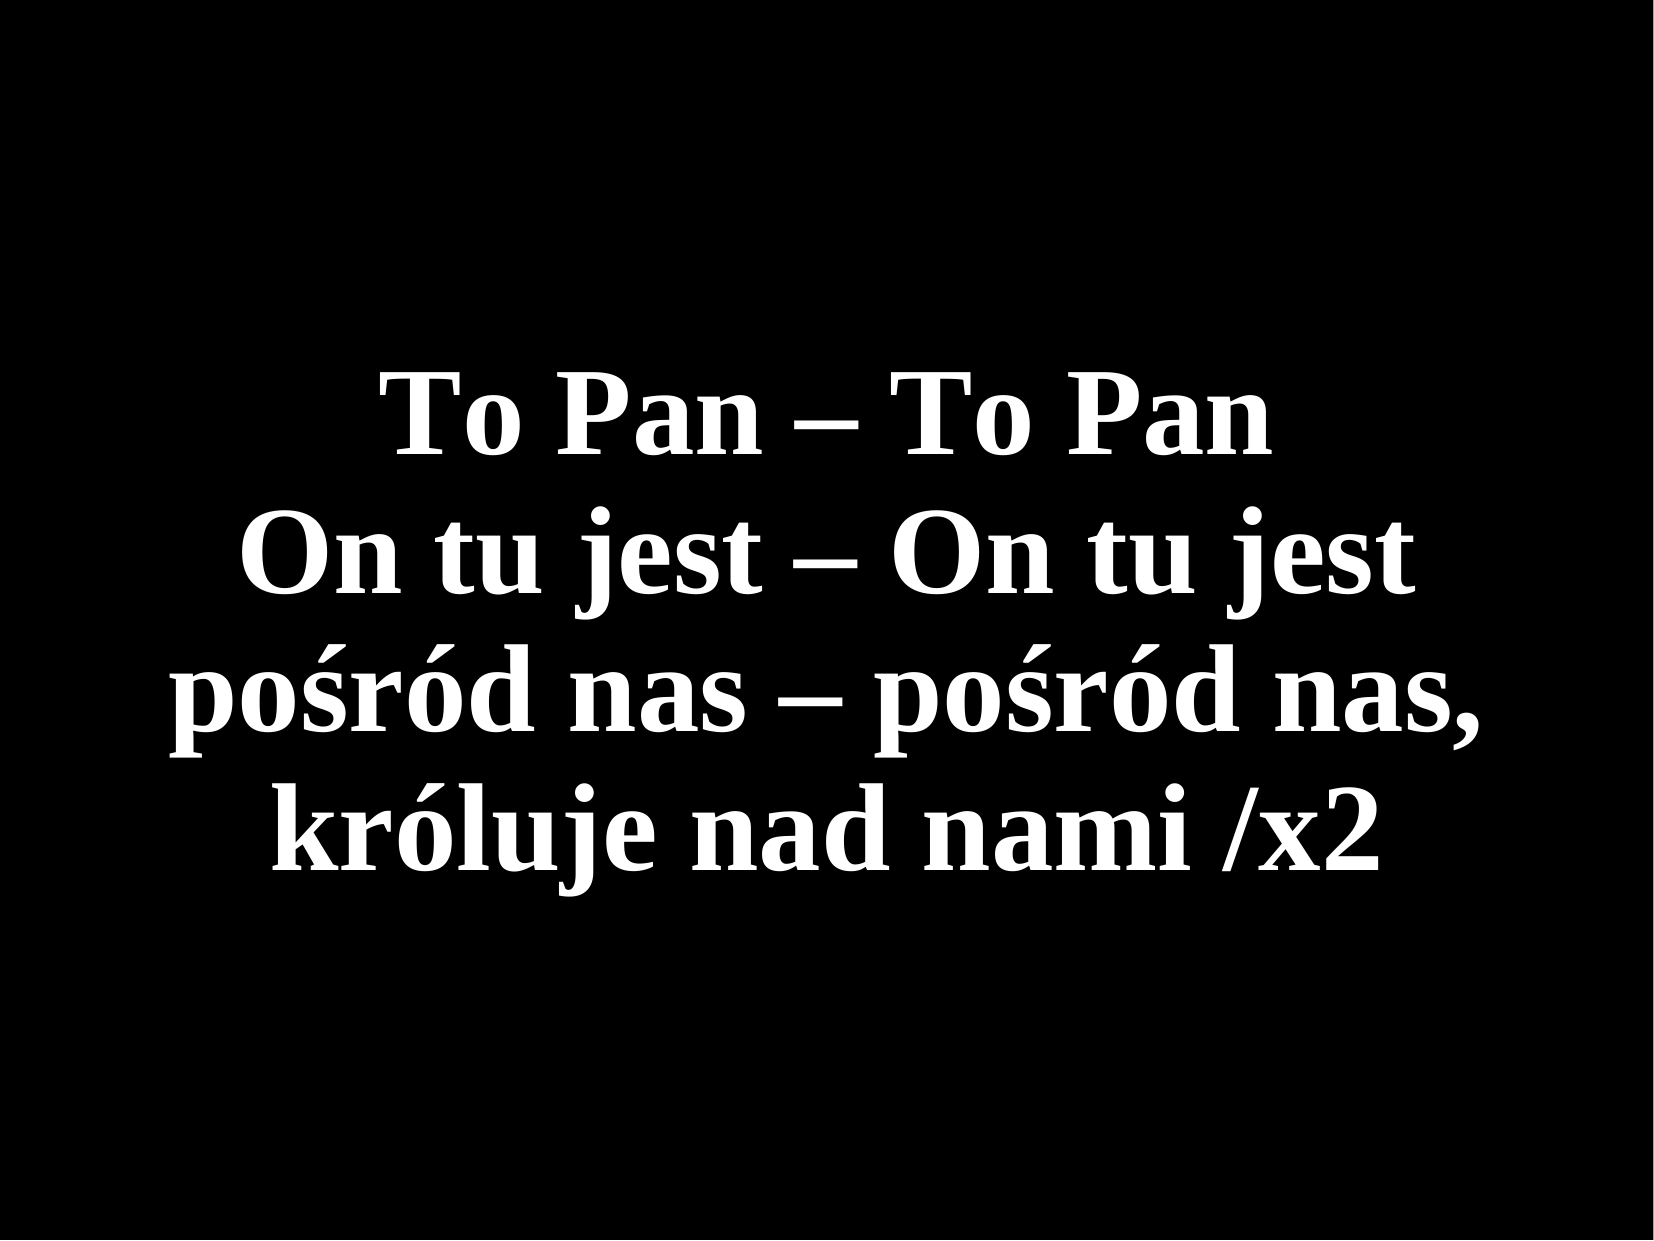

# To Pan – To Pan On tu jest – On tu jest pośród nas – pośród nas, króluje nad nami /x2